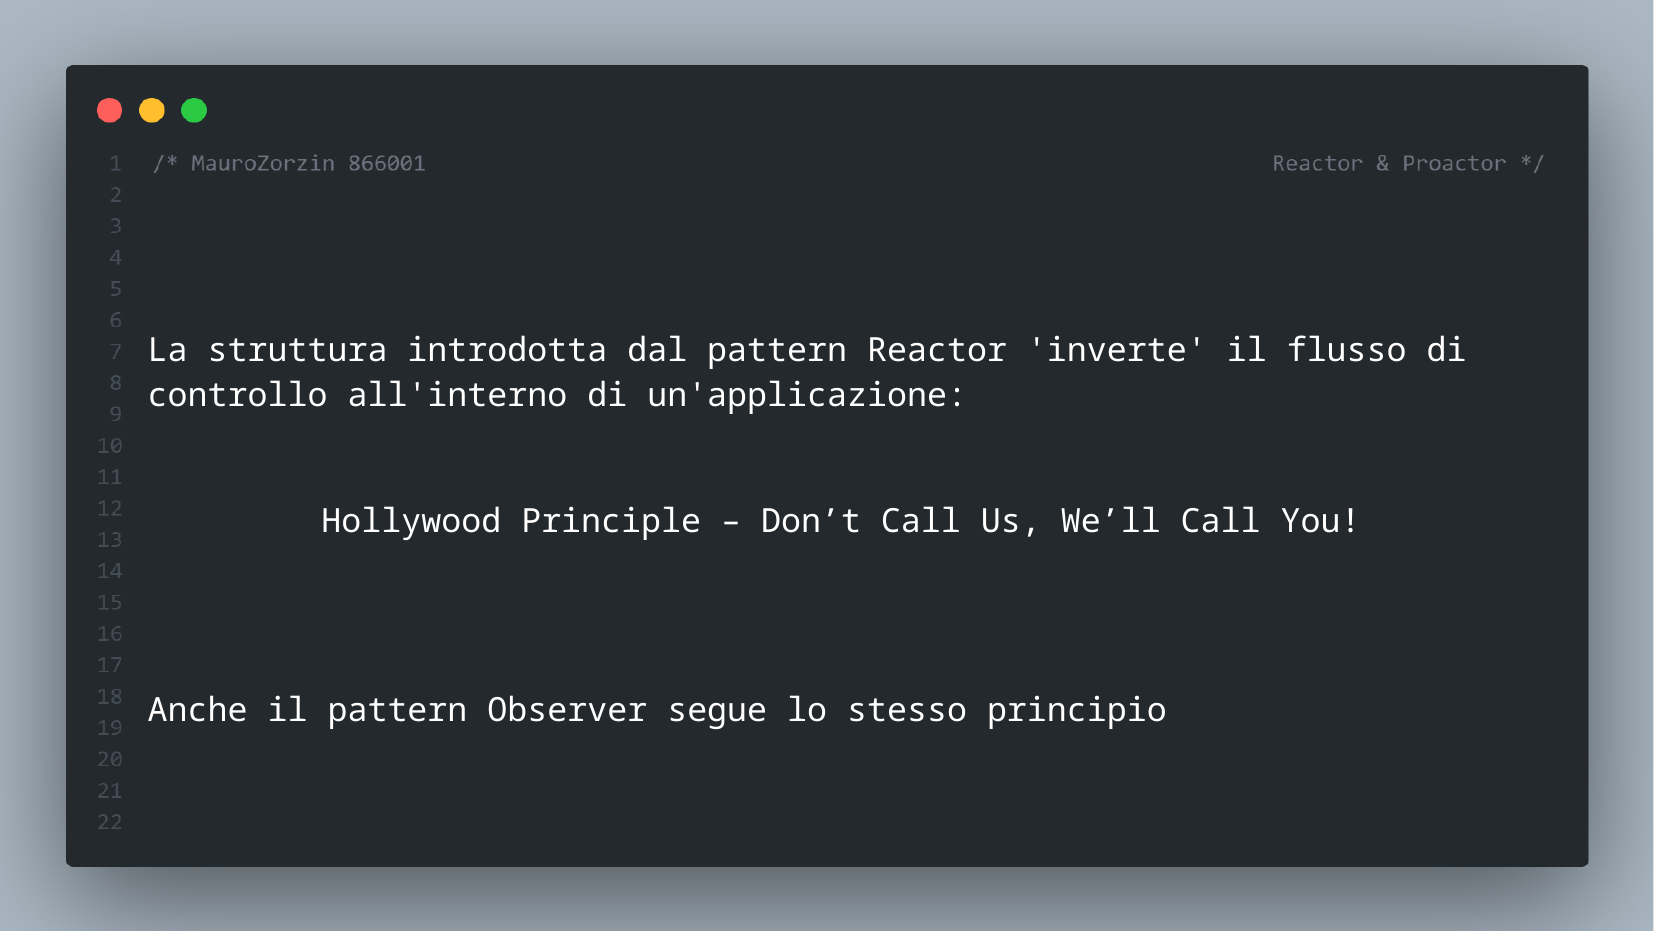

# La struttura introdotta dal pattern Reactor 'inverte' il flusso di controllo all'interno di un'applicazione:
Hollywood Principle – Don’t Call Us, We’ll Call You!
Anche il pattern Observer segue lo stesso principio